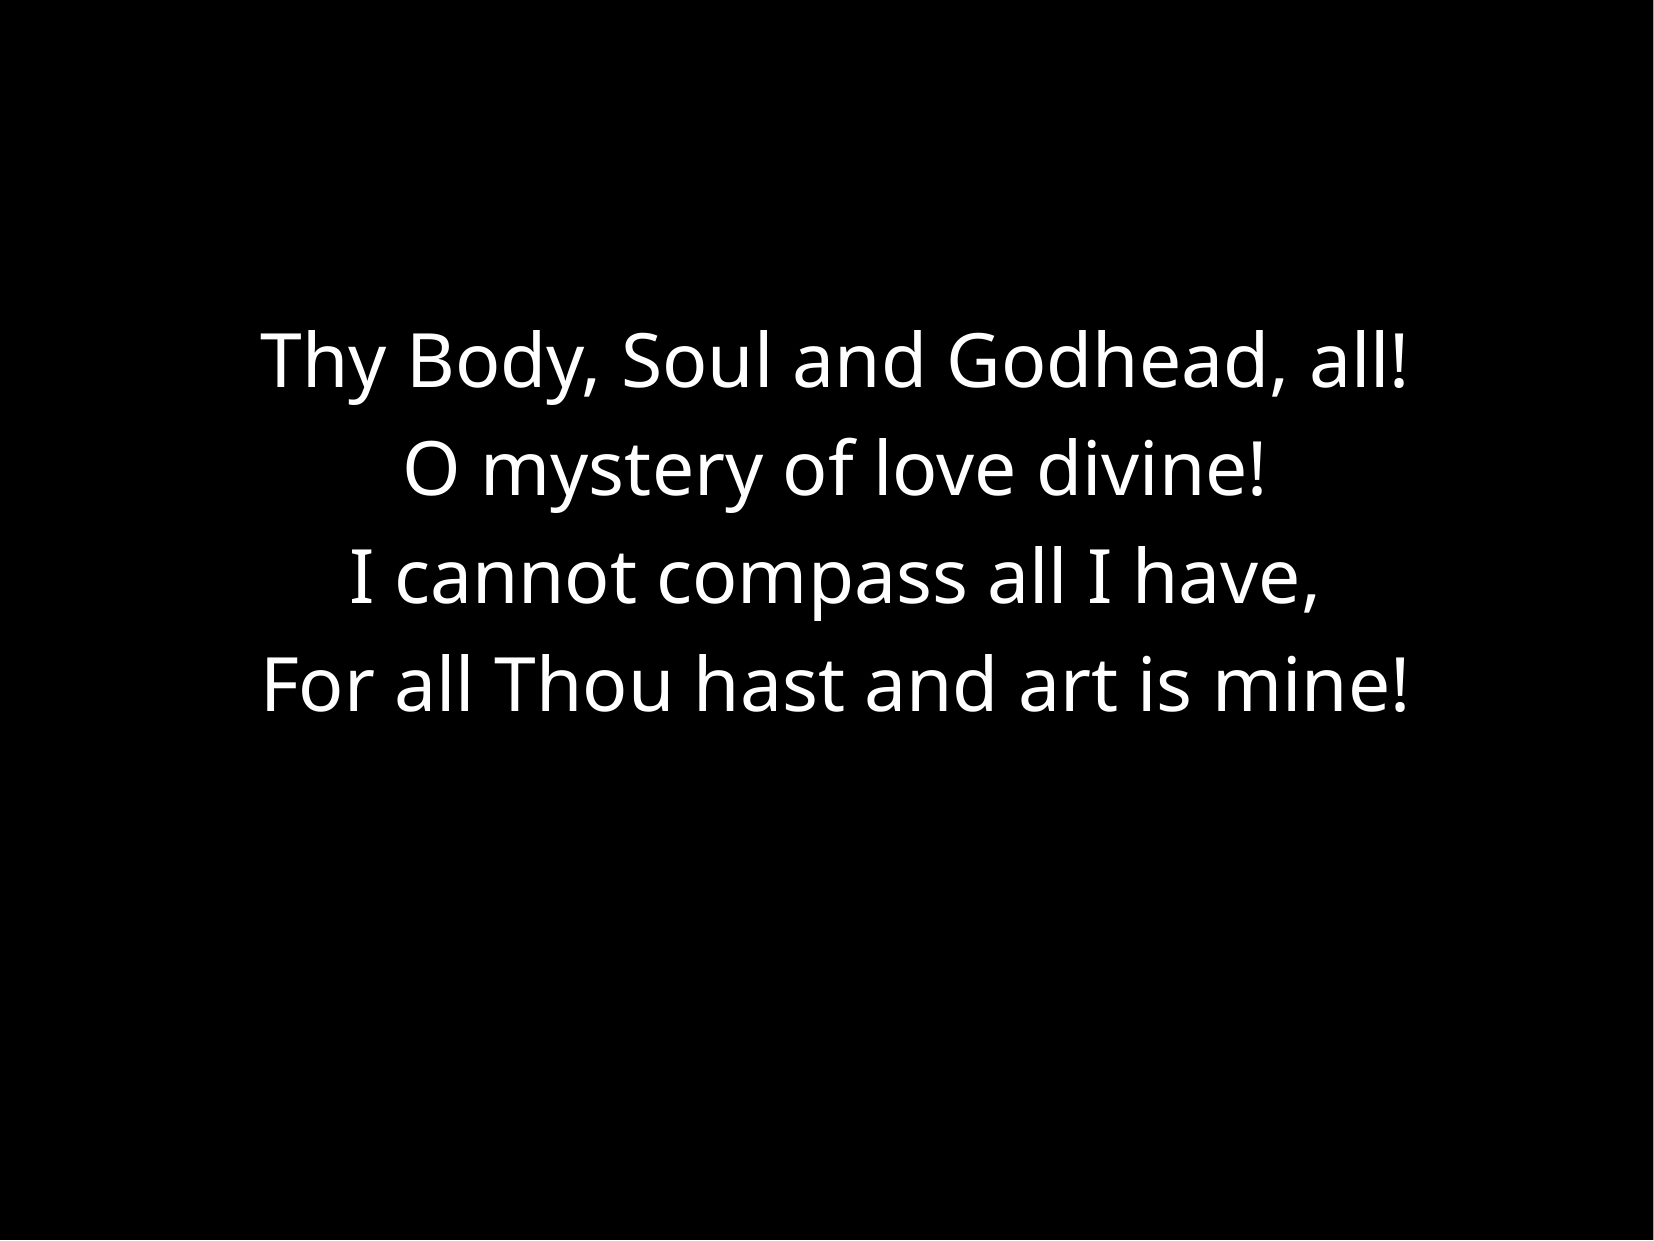

#
Thy Body, Soul and Godhead, all!
O mystery of love divine!
I cannot compass all I have,
For all Thou hast and art is mine!